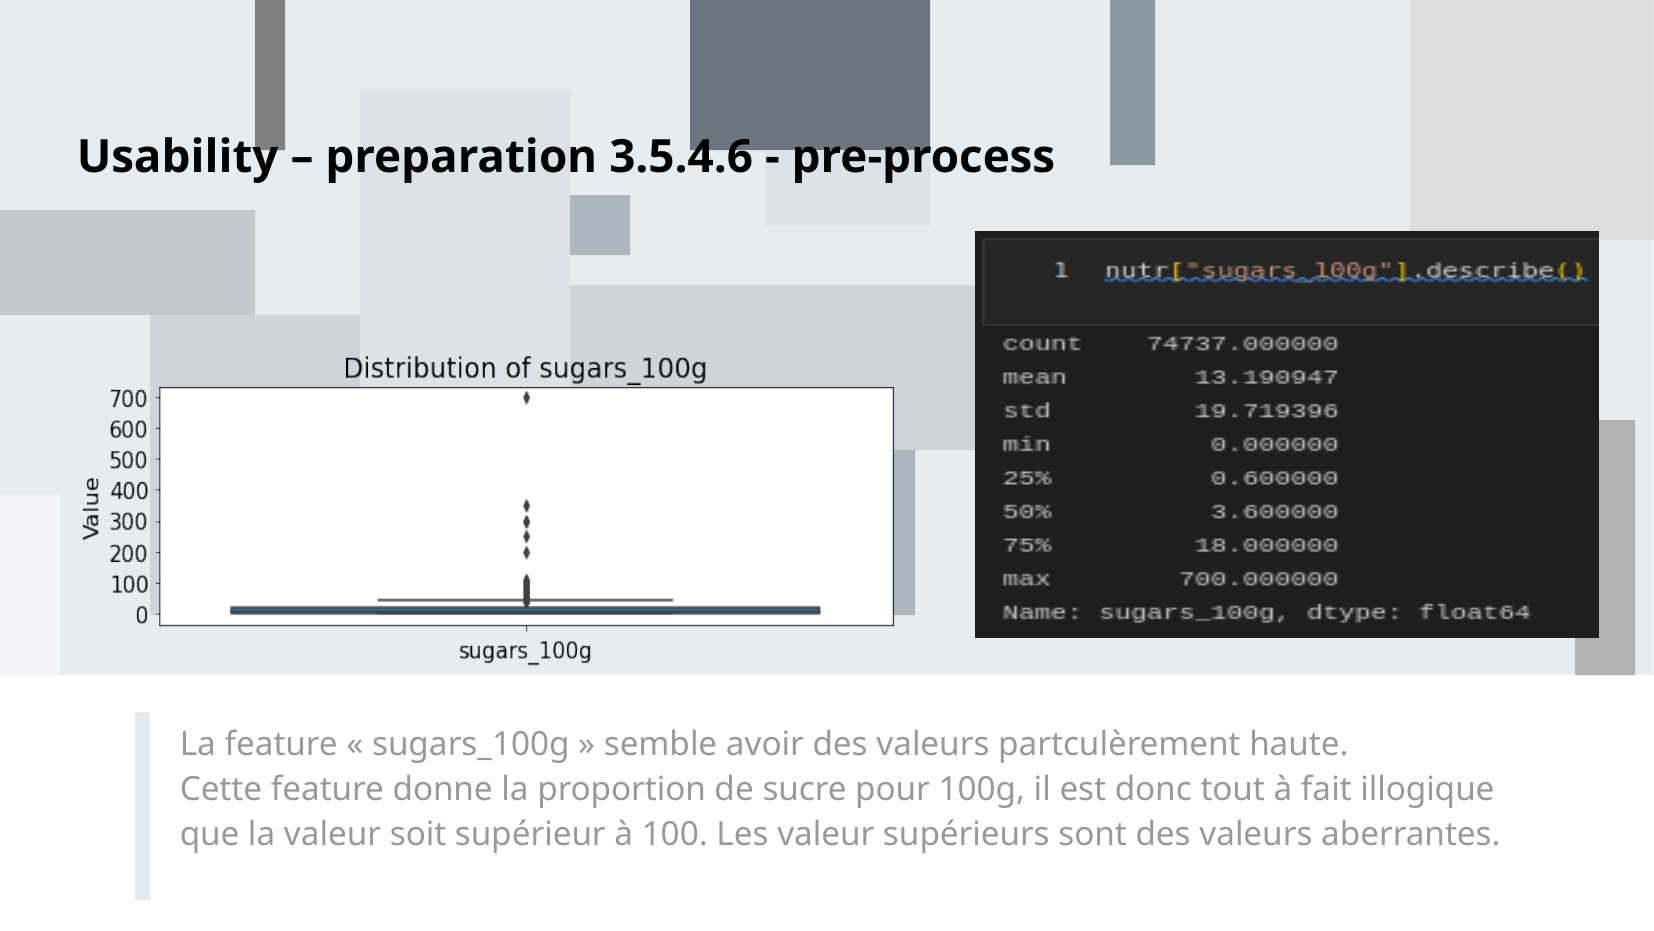

# Usability – preparation 3.5.4.6 - pre-process
La feature « sugars_100g » semble avoir des valeurs partculèrement haute.
Cette feature donne la proportion de sucre pour 100g, il est donc tout à fait illogique que la valeur soit supérieur à 100. Les valeur supérieurs sont des valeurs aberrantes.